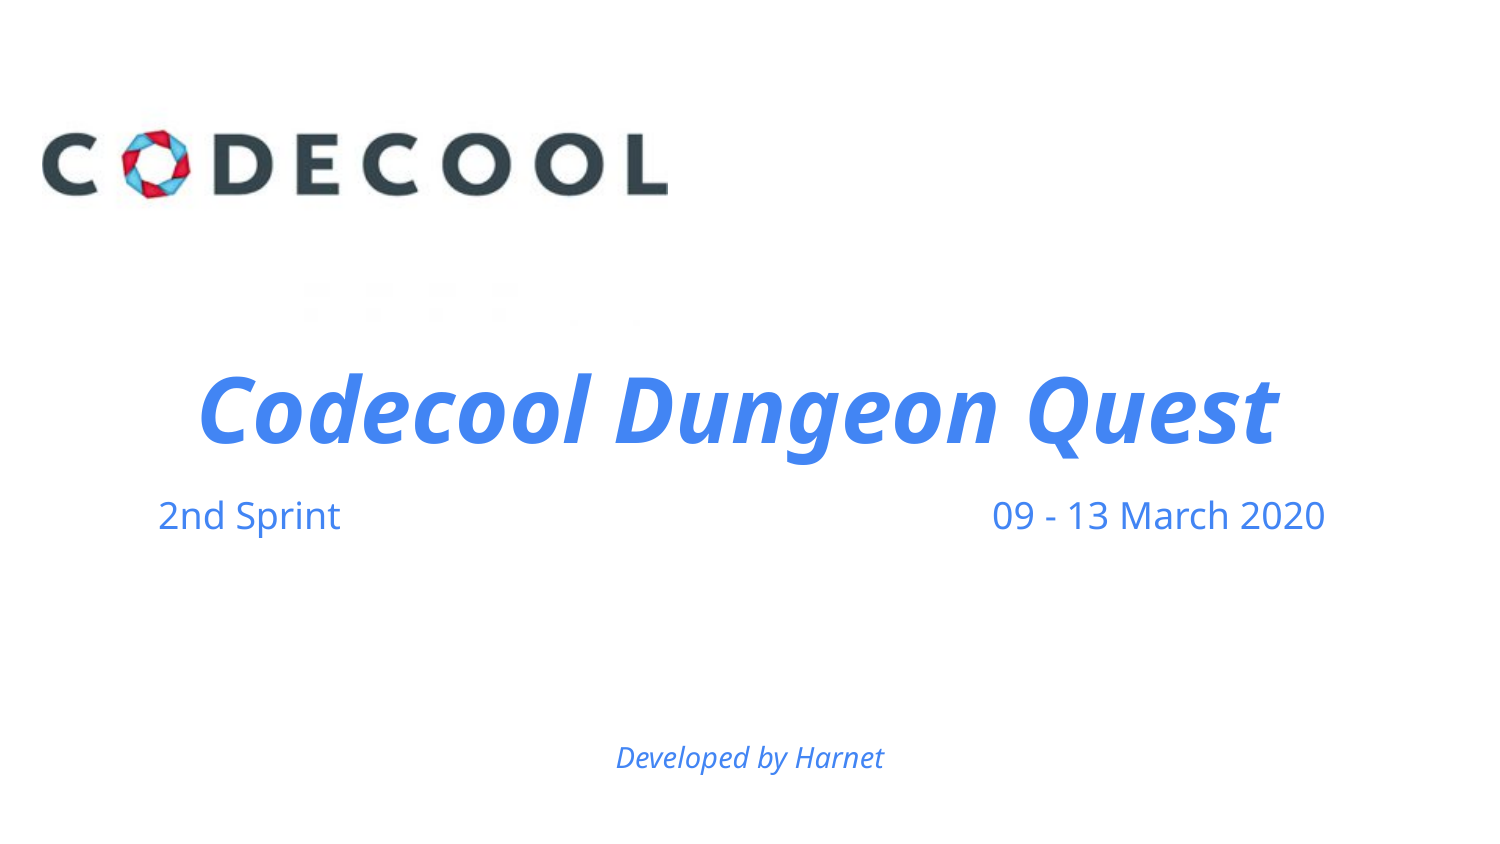

# Codecool Dungeon Quest
 2nd Sprint 09 - 13 March 2020
Developed by Harnet